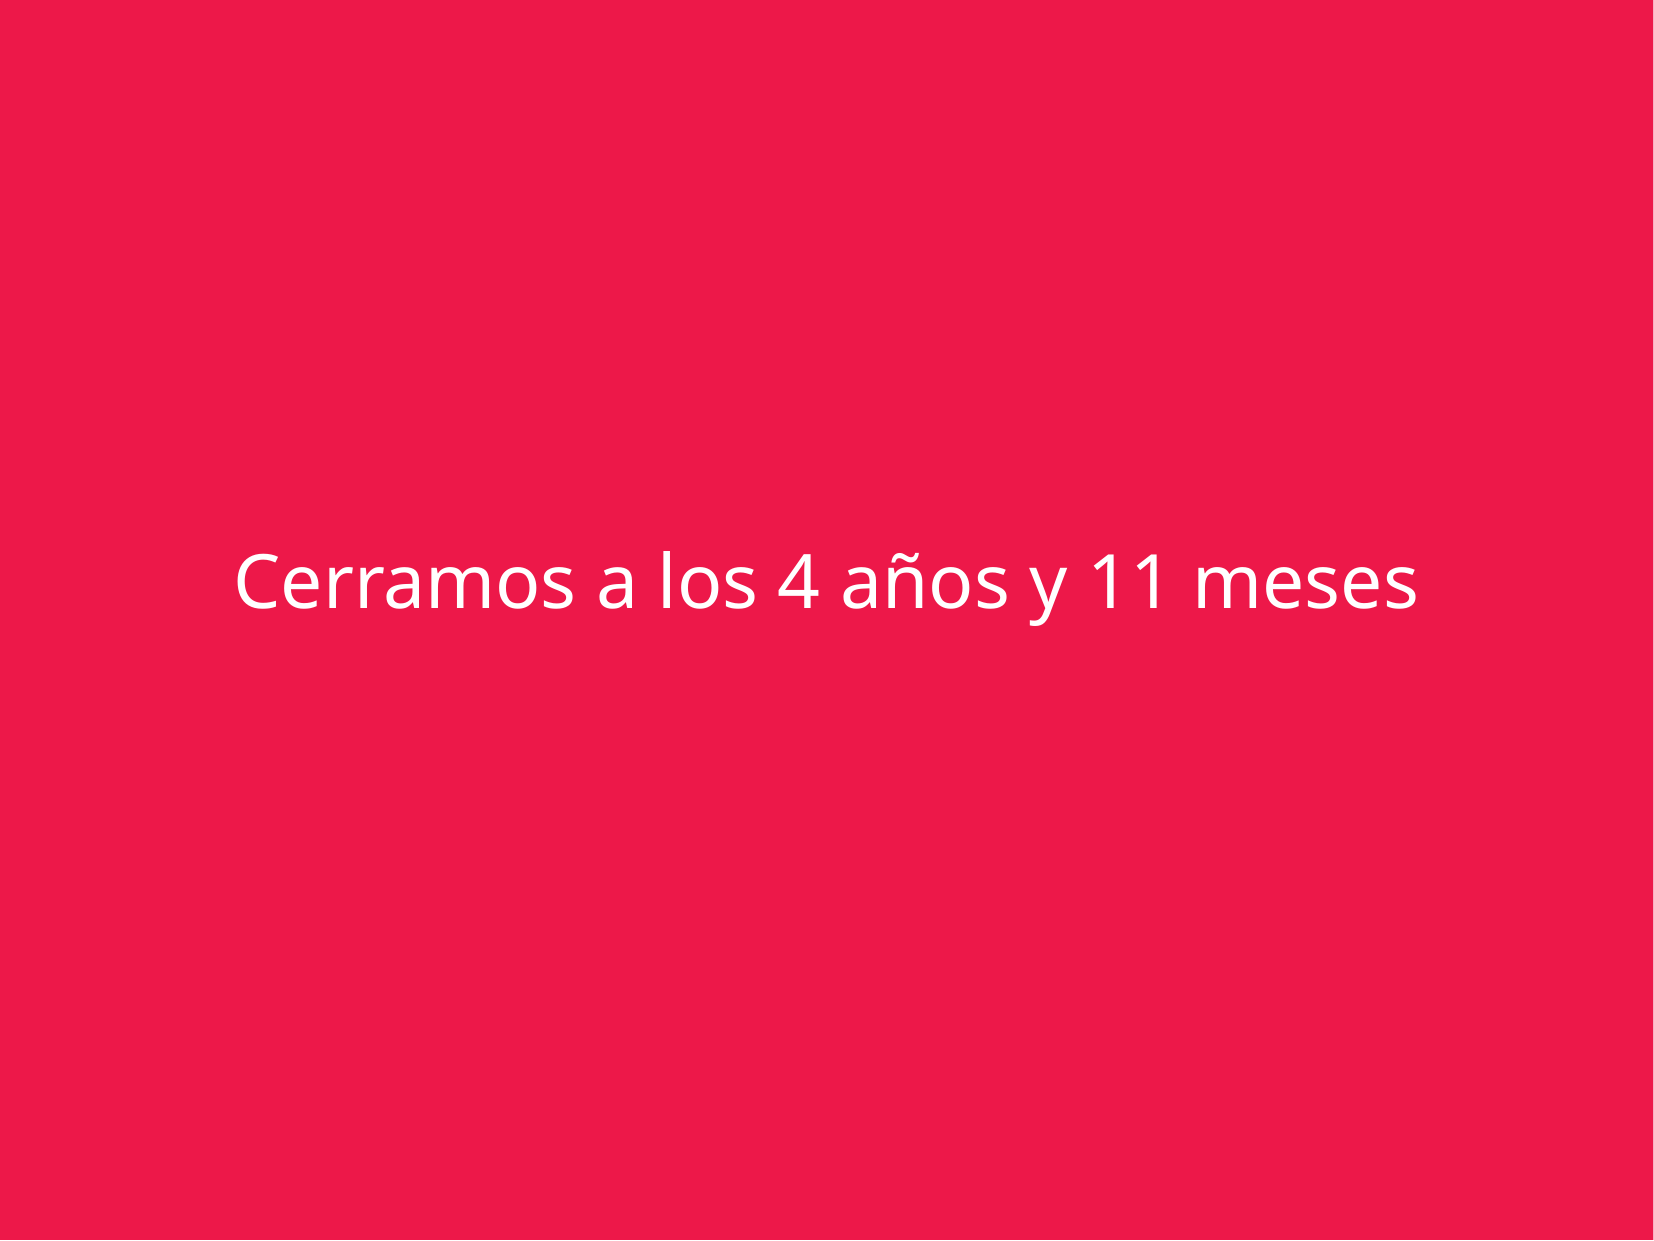

# Cerramos a los 4 años y 11 meses